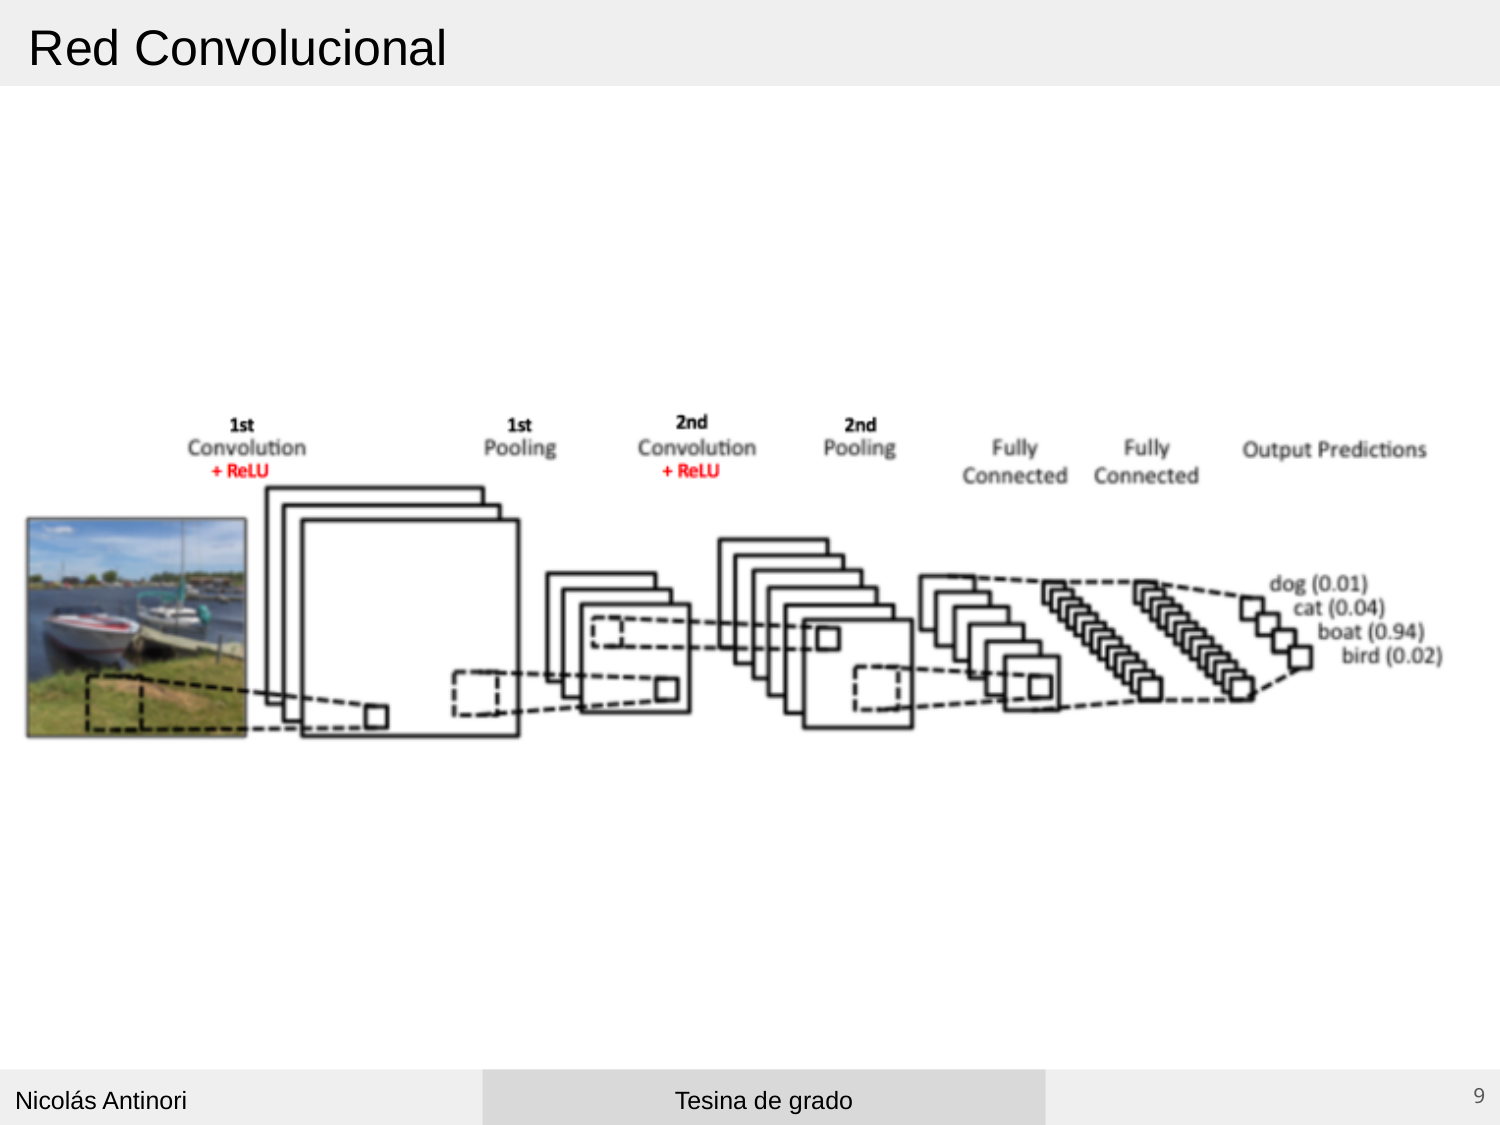

Red Convolucional
Nicolás Antinori
Tesina de grado